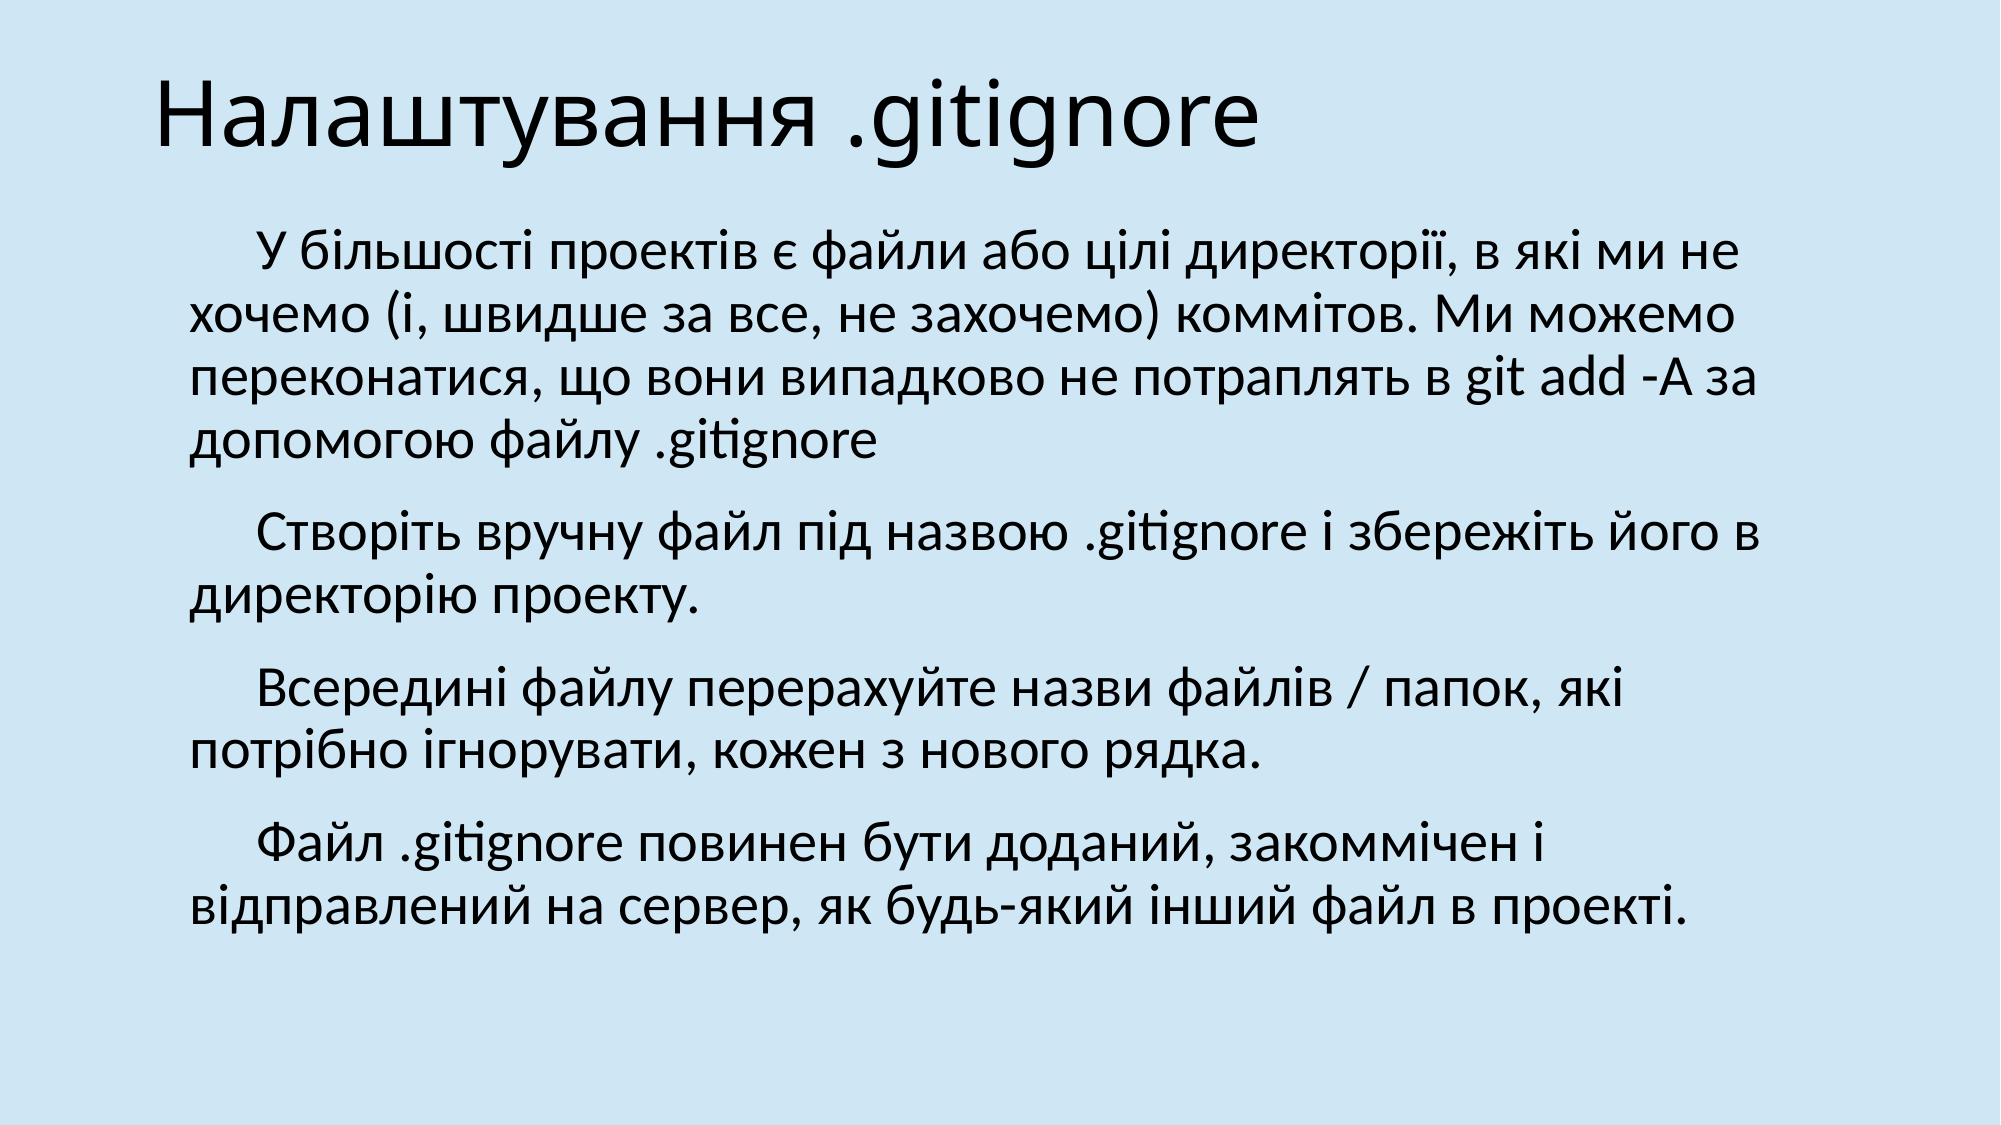

# Налаштування .gitignore
 У більшості проектів є файли або цілі директорії, в які ми не хочемо (і, швидше за все, не захочемо) коммітов. Ми можемо переконатися, що вони випадково не потраплять в git add -A за допомогою файлу .gitignore
 Створіть вручну файл під назвою .gitignore і збережіть його в директорію проекту.
 Всередині файлу перерахуйте назви файлів / папок, які потрібно ігнорувати, кожен з нового рядка.
 Файл .gitignore повинен бути доданий, закоммічен і відправлений на сервер, як будь-який інший файл в проекті.